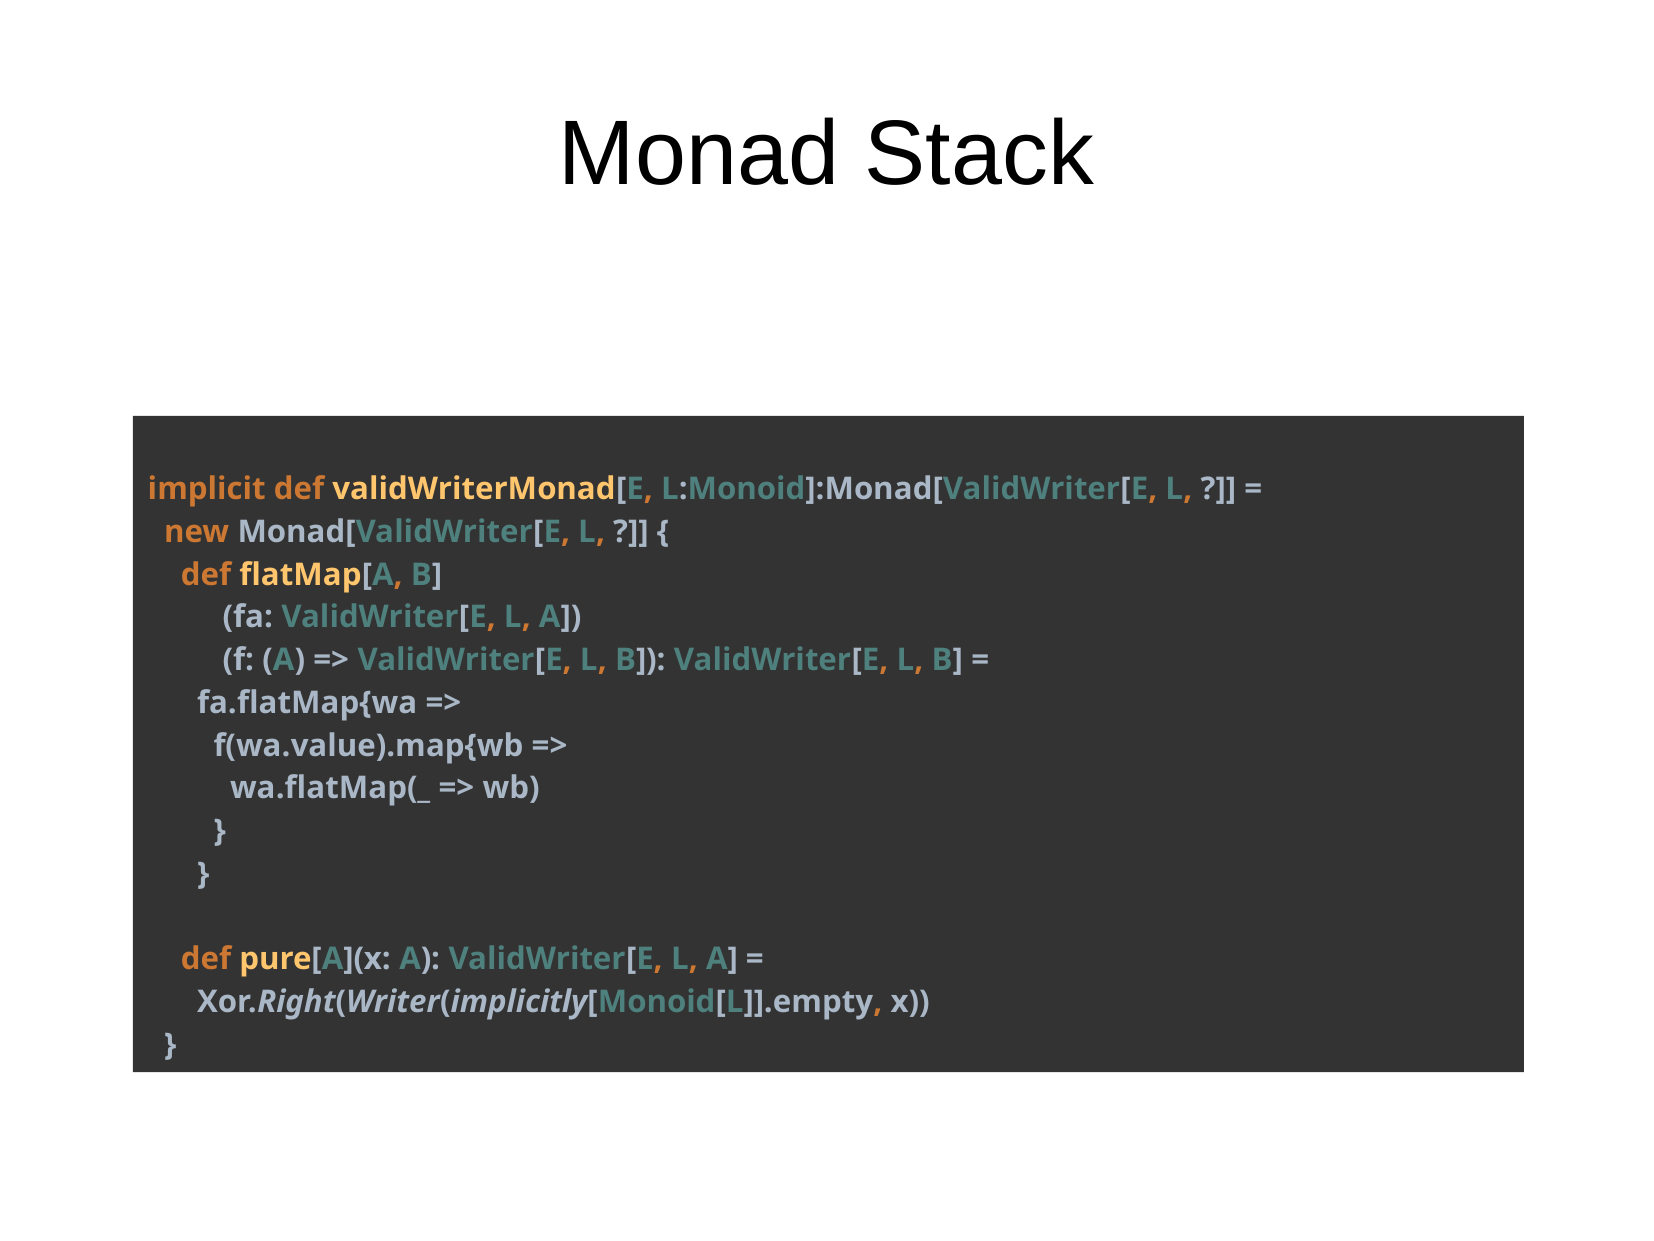

# Monad Stack
implicit def validWriterMonad[E, L:Monoid]:Monad[ValidWriter[E, L, ?]] =
 new Monad[ValidWriter[E, L, ?]] {
 def flatMap[A, B]
	(fa: ValidWriter[E, L, A])
	(f: (A) => ValidWriter[E, L, B]): ValidWriter[E, L, B] =
 fa.flatMap{wa =>
 f(wa.value).map{wb =>
 wa.flatMap(_ => wb)
 }
 }
 def pure[A](x: A): ValidWriter[E, L, A] =
 Xor.Right(Writer(implicitly[Monoid[L]].empty, x))
 }